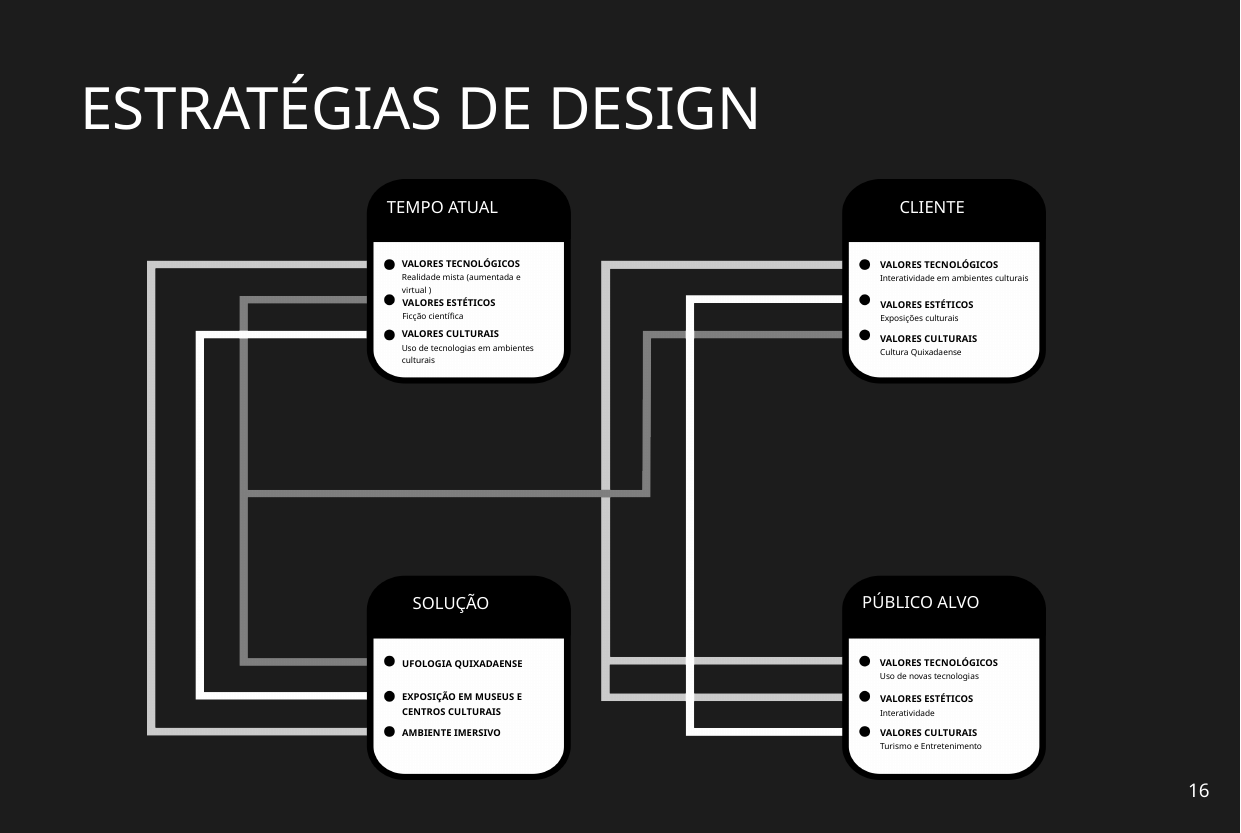

ESTRATÉGIAS DE DESIGN
TEMPO ATUAL
CLIENTE
VALORES TECNOLÓGICOS
Realidade mista (aumentada e virtual )
VALORES TECNOLÓGICOS
Interatividade em ambientes culturais
VALORES ESTÉTICOS
Ficção científica
VALORES ESTÉTICOS
Exposições culturais
VALORES CULTURAIS
Uso de tecnologias em ambientes culturais
VALORES CULTURAIS
Cultura Quixadaense
PÚBLICO ALVO
SOLUÇÃO
VALORES TECNOLÓGICOS
Uso de novas tecnologias
UFOLOGIA QUIXADAENSE
EXPOSIÇÃO EM MUSEUS E CENTROS CULTURAIS
VALORES ESTÉTICOS
Interatividade
VALORES CULTURAIS
Turismo e Entretenimento
AMBIENTE IMERSIVO
# 16